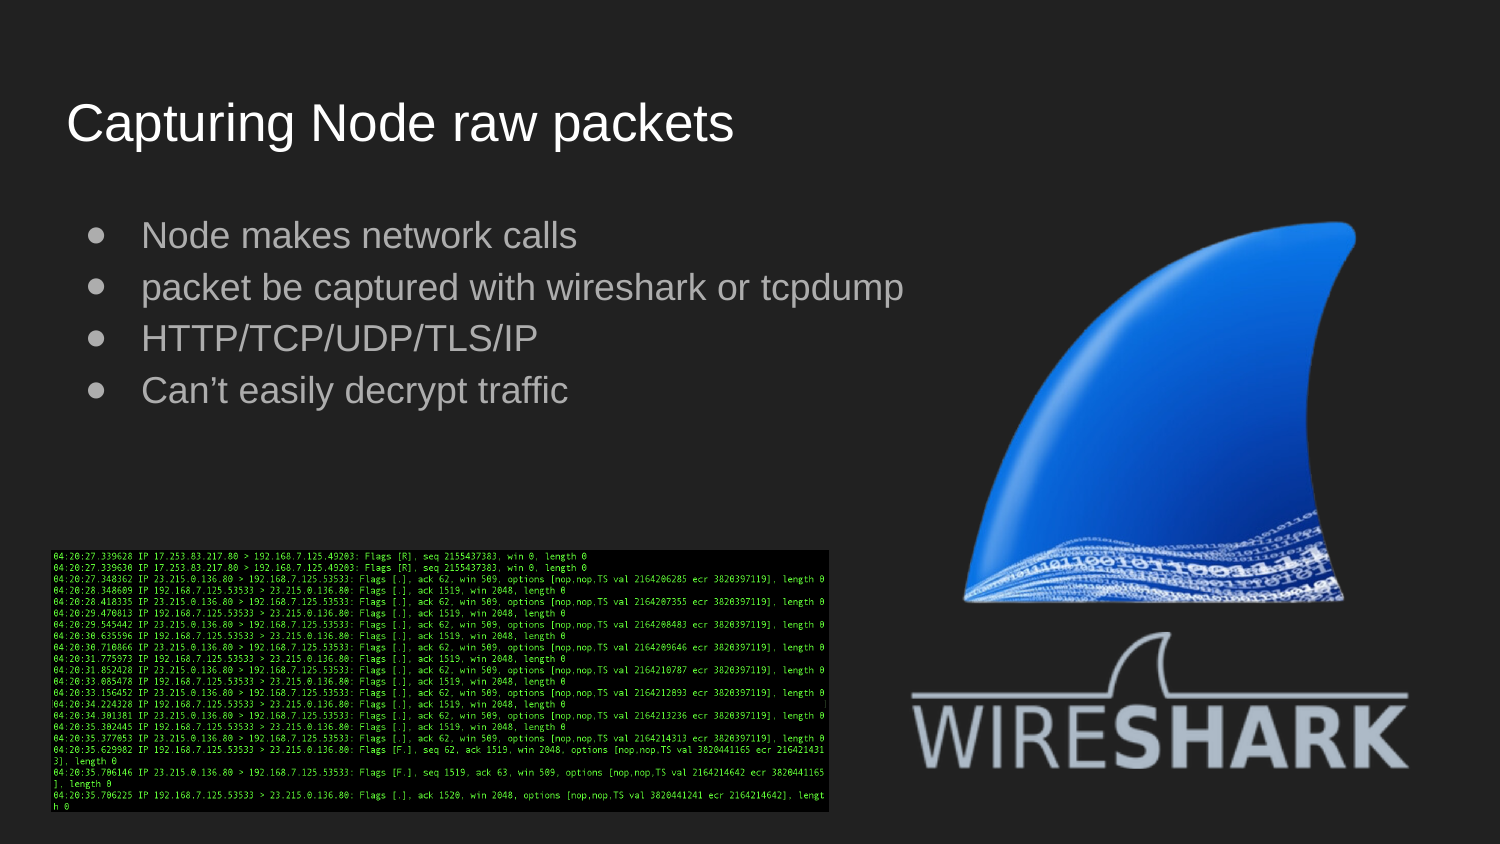

# Capturing Node raw packets
Node makes network calls
packet be captured with wireshark or tcpdump
HTTP/TCP/UDP/TLS/IP
Can’t easily decrypt traffic